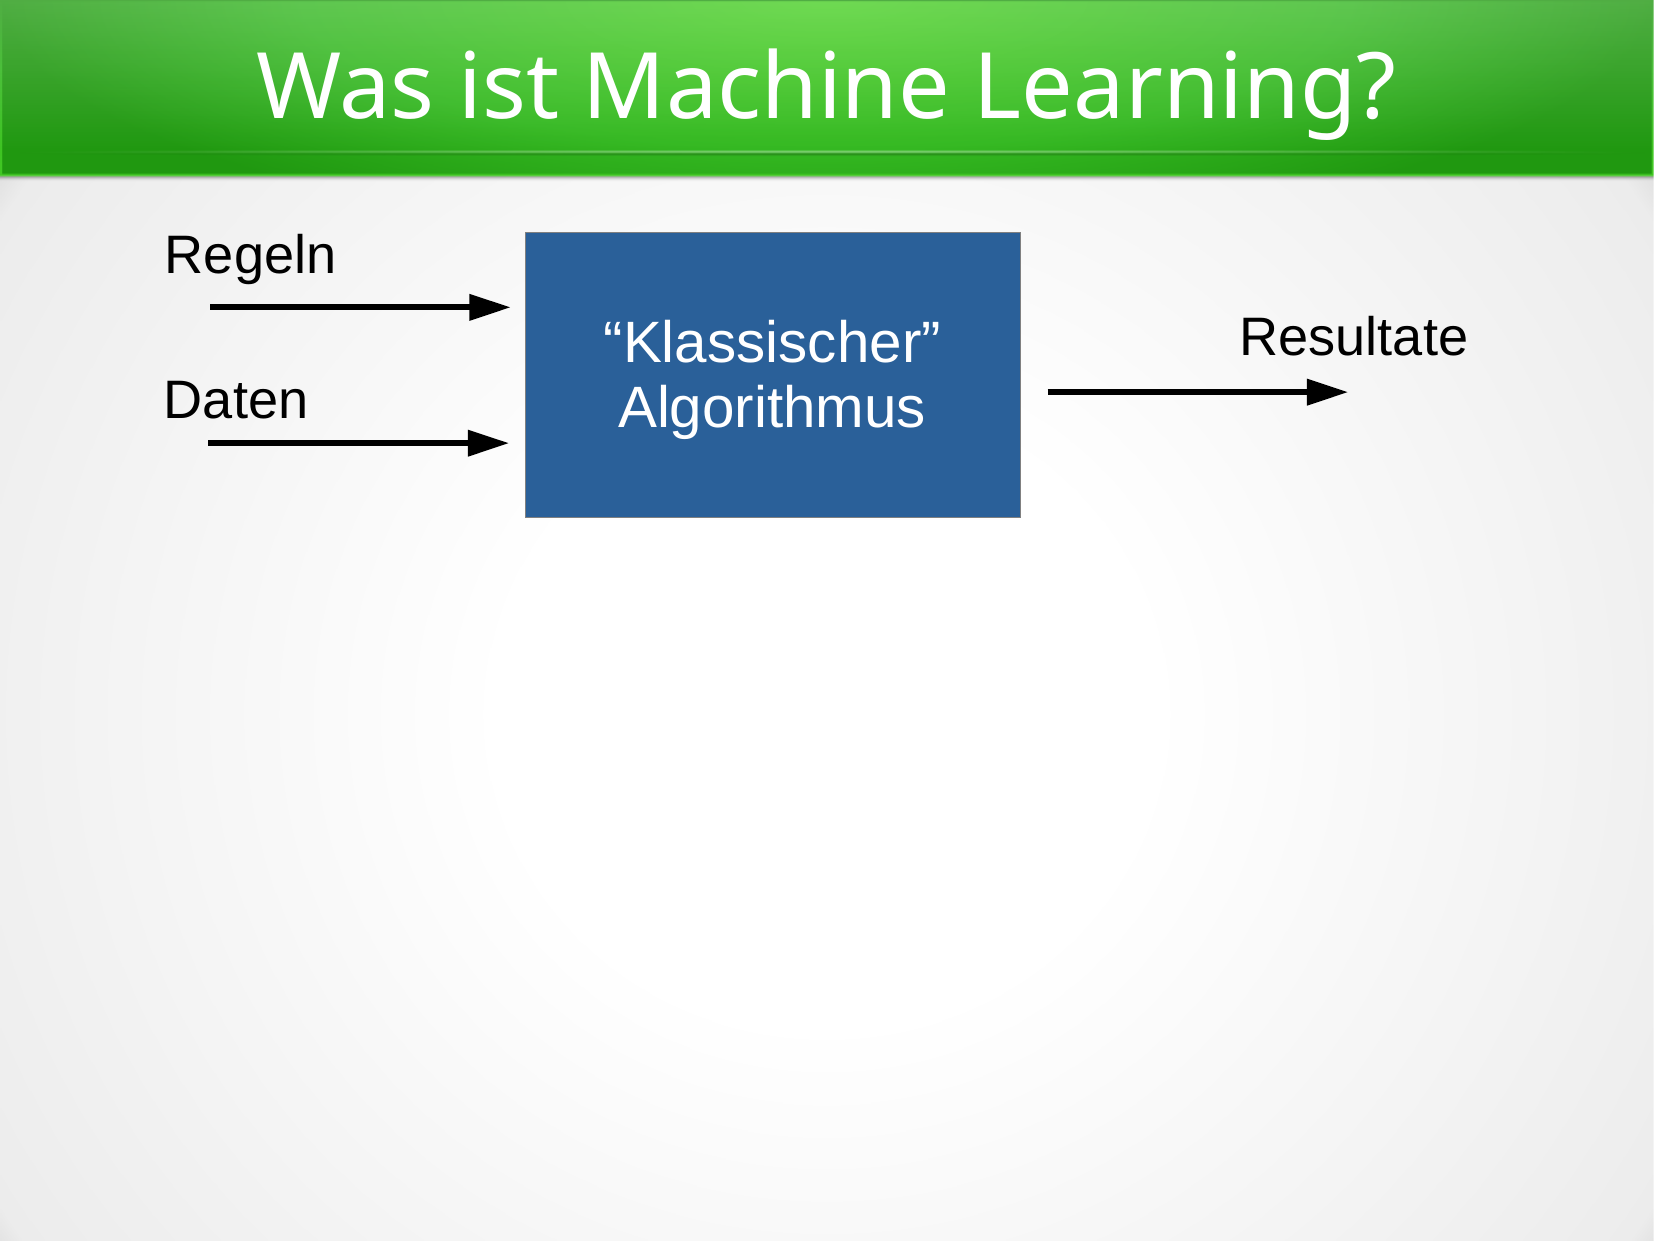

# Was ist Machine Learning?
Regeln
“Klassischer”
Algorithmus
Resultate
Daten